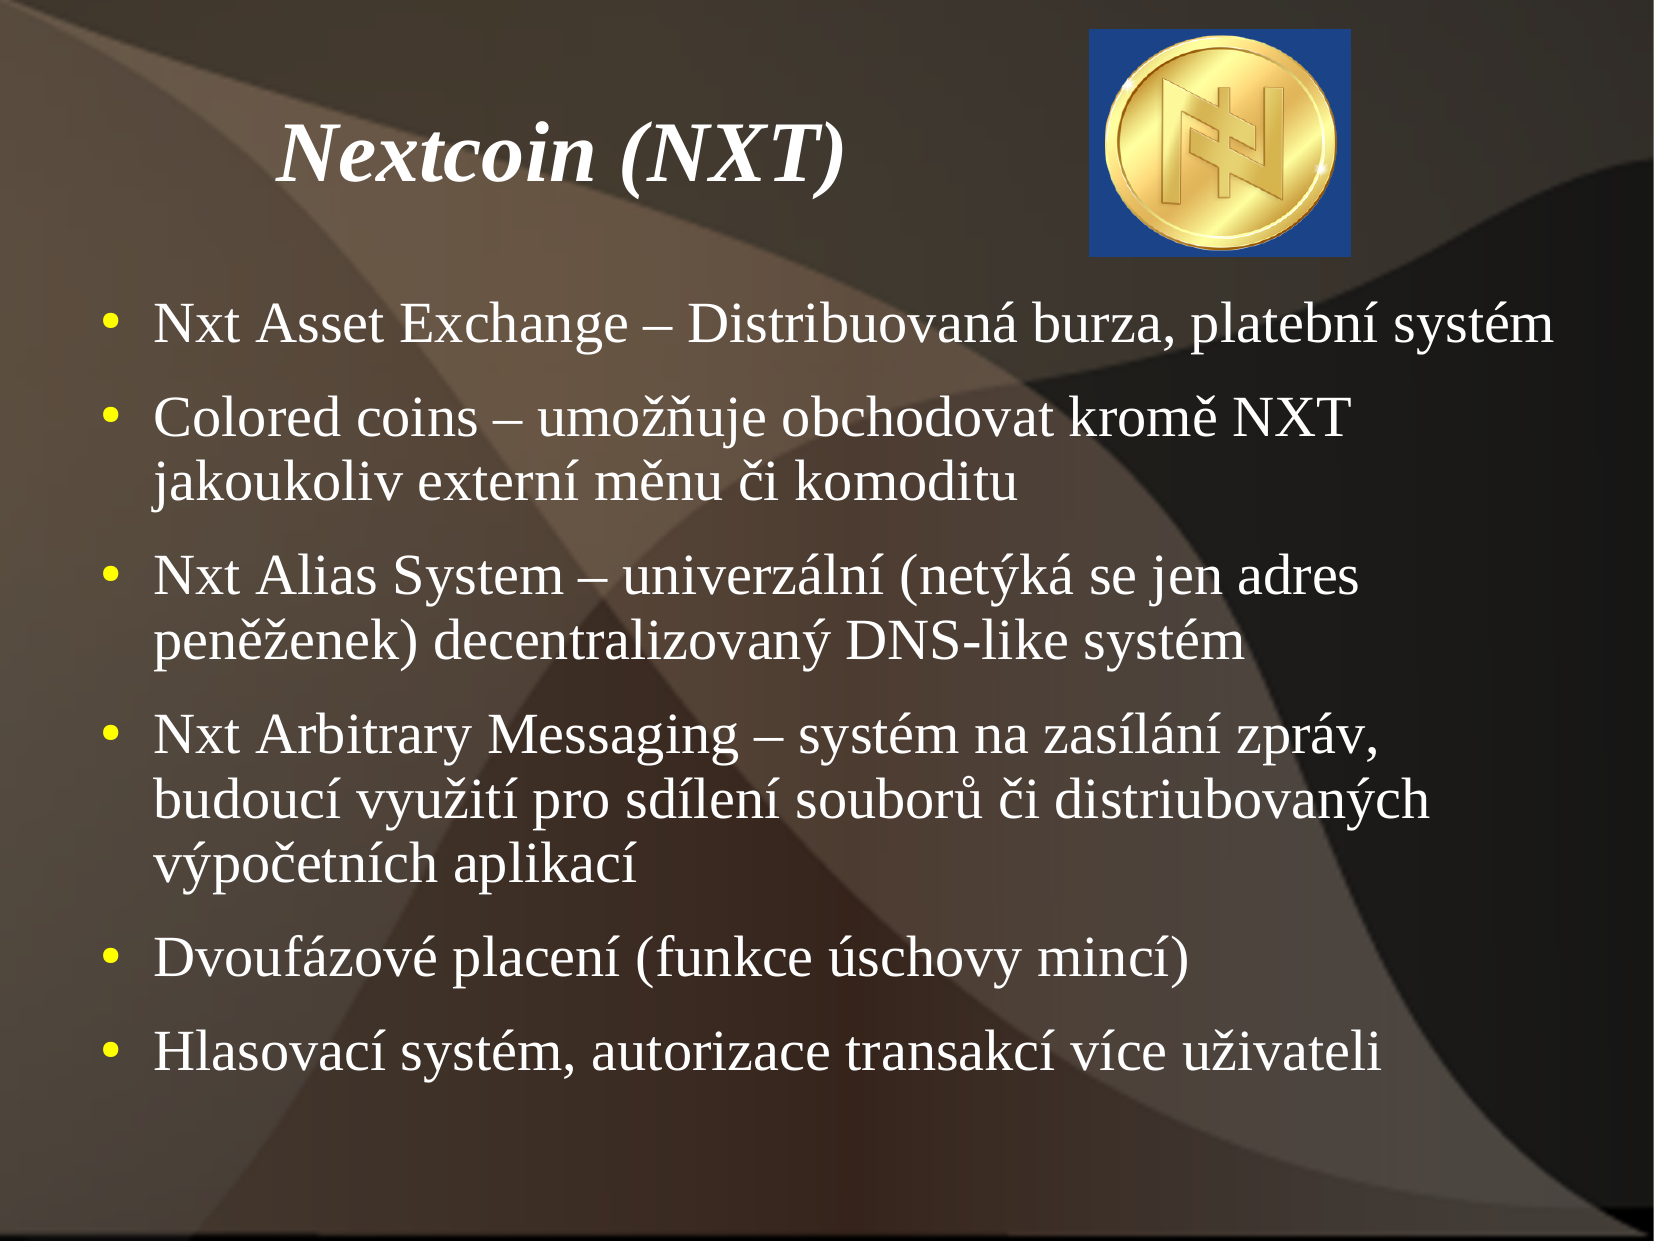

# Nextcoin (NXT)
Nxt Asset Exchange – Distribuovaná burza, platební systém
Colored coins – umožňuje obchodovat kromě NXT jakoukoliv externí měnu či komoditu
Nxt Alias System – univerzální (netýká se jen adres peněženek) decentralizovaný DNS-like systém
Nxt Arbitrary Messaging – systém na zasílání zpráv, budoucí využití pro sdílení souborů či distriubovaných výpočetních aplikací
Dvoufázové placení (funkce úschovy mincí)
Hlasovací systém, autorizace transakcí více uživateli